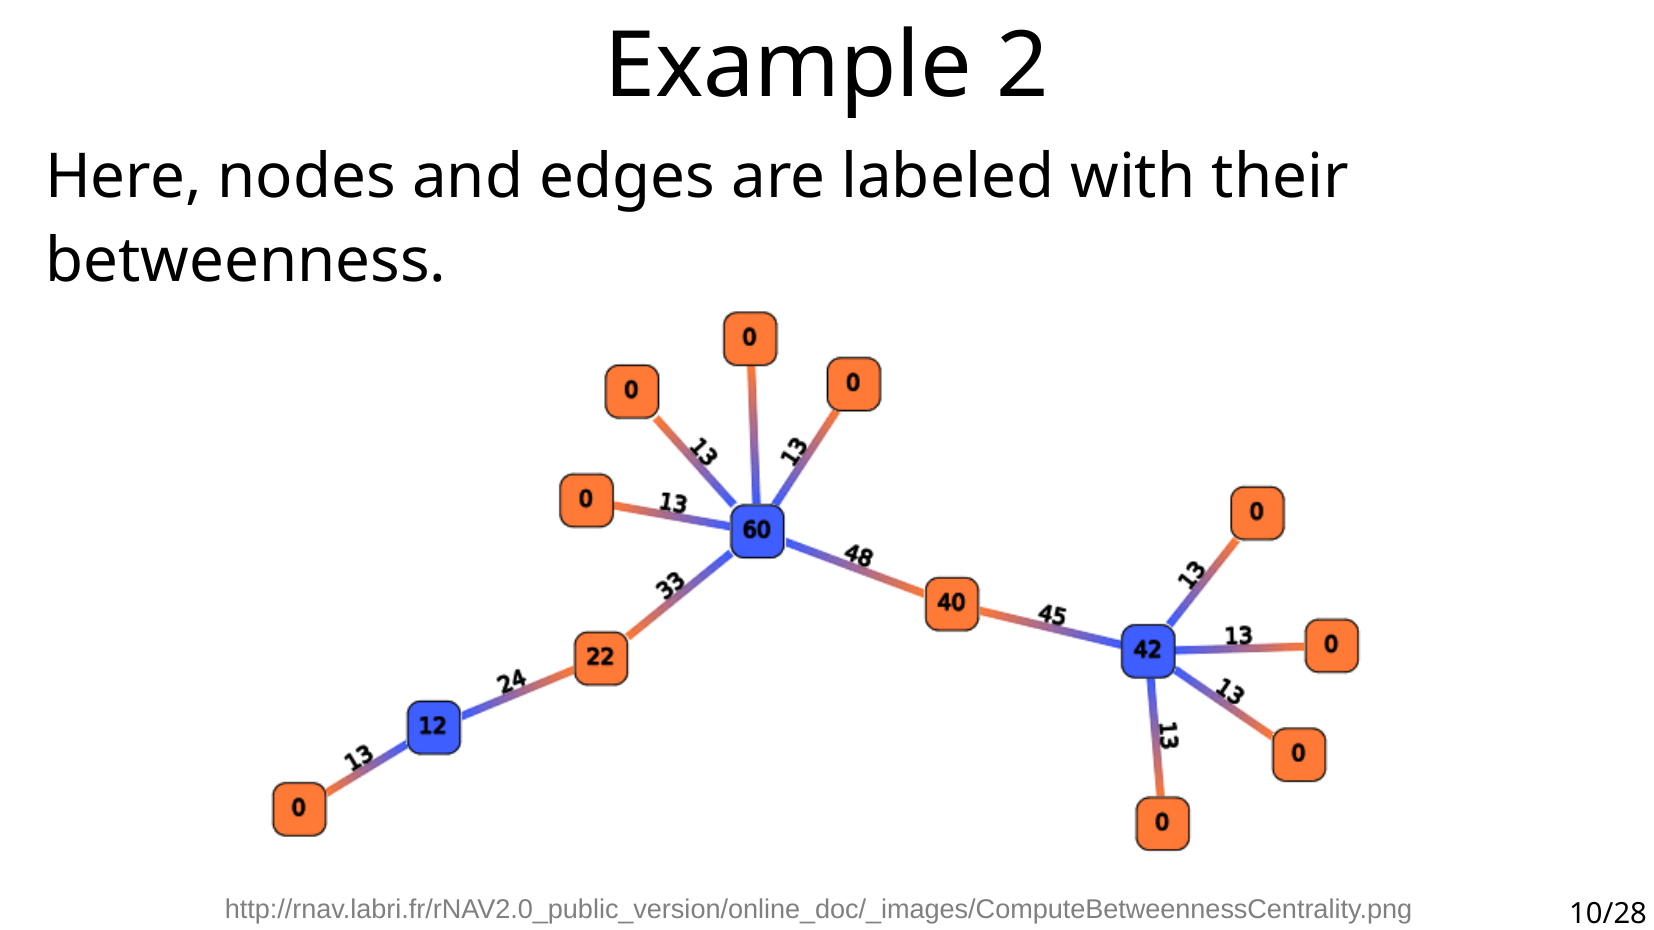

# Example 2
Here, nodes and edges are labeled with their betweenness.
http://rnav.labri.fr/rNAV2.0_public_version/online_doc/_images/ComputeBetweennessCentrality.png
10